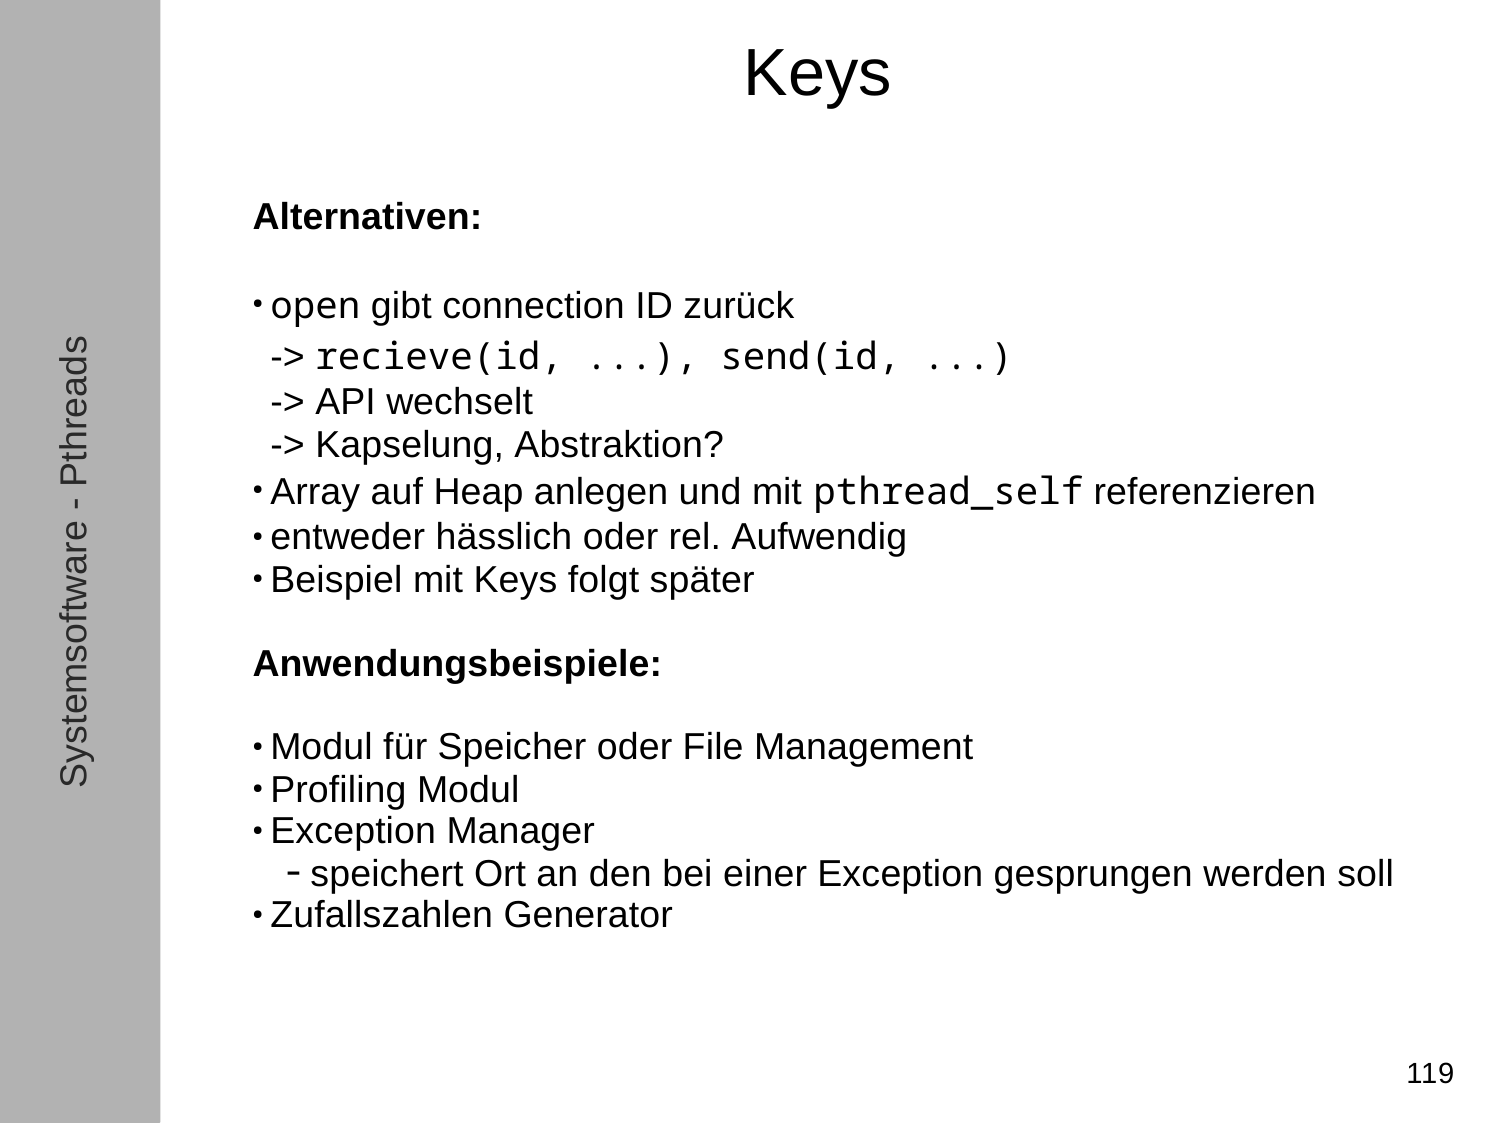

Keys
Alternativen:
open gibt connection ID zurück
-> recieve(id, ...), send(id, ...)
-> API wechselt
-> Kapselung, Abstraktion?
Array auf Heap anlegen und mit pthread_self referenzieren
entweder hässlich oder rel. Aufwendig
Beispiel mit Keys folgt später
Anwendungsbeispiele:
Modul für Speicher oder File Management
Profiling Modul
Exception Manager
speichert Ort an den bei einer Exception gesprungen werden soll
Zufallszahlen Generator
Systemsoftware - Pthreads